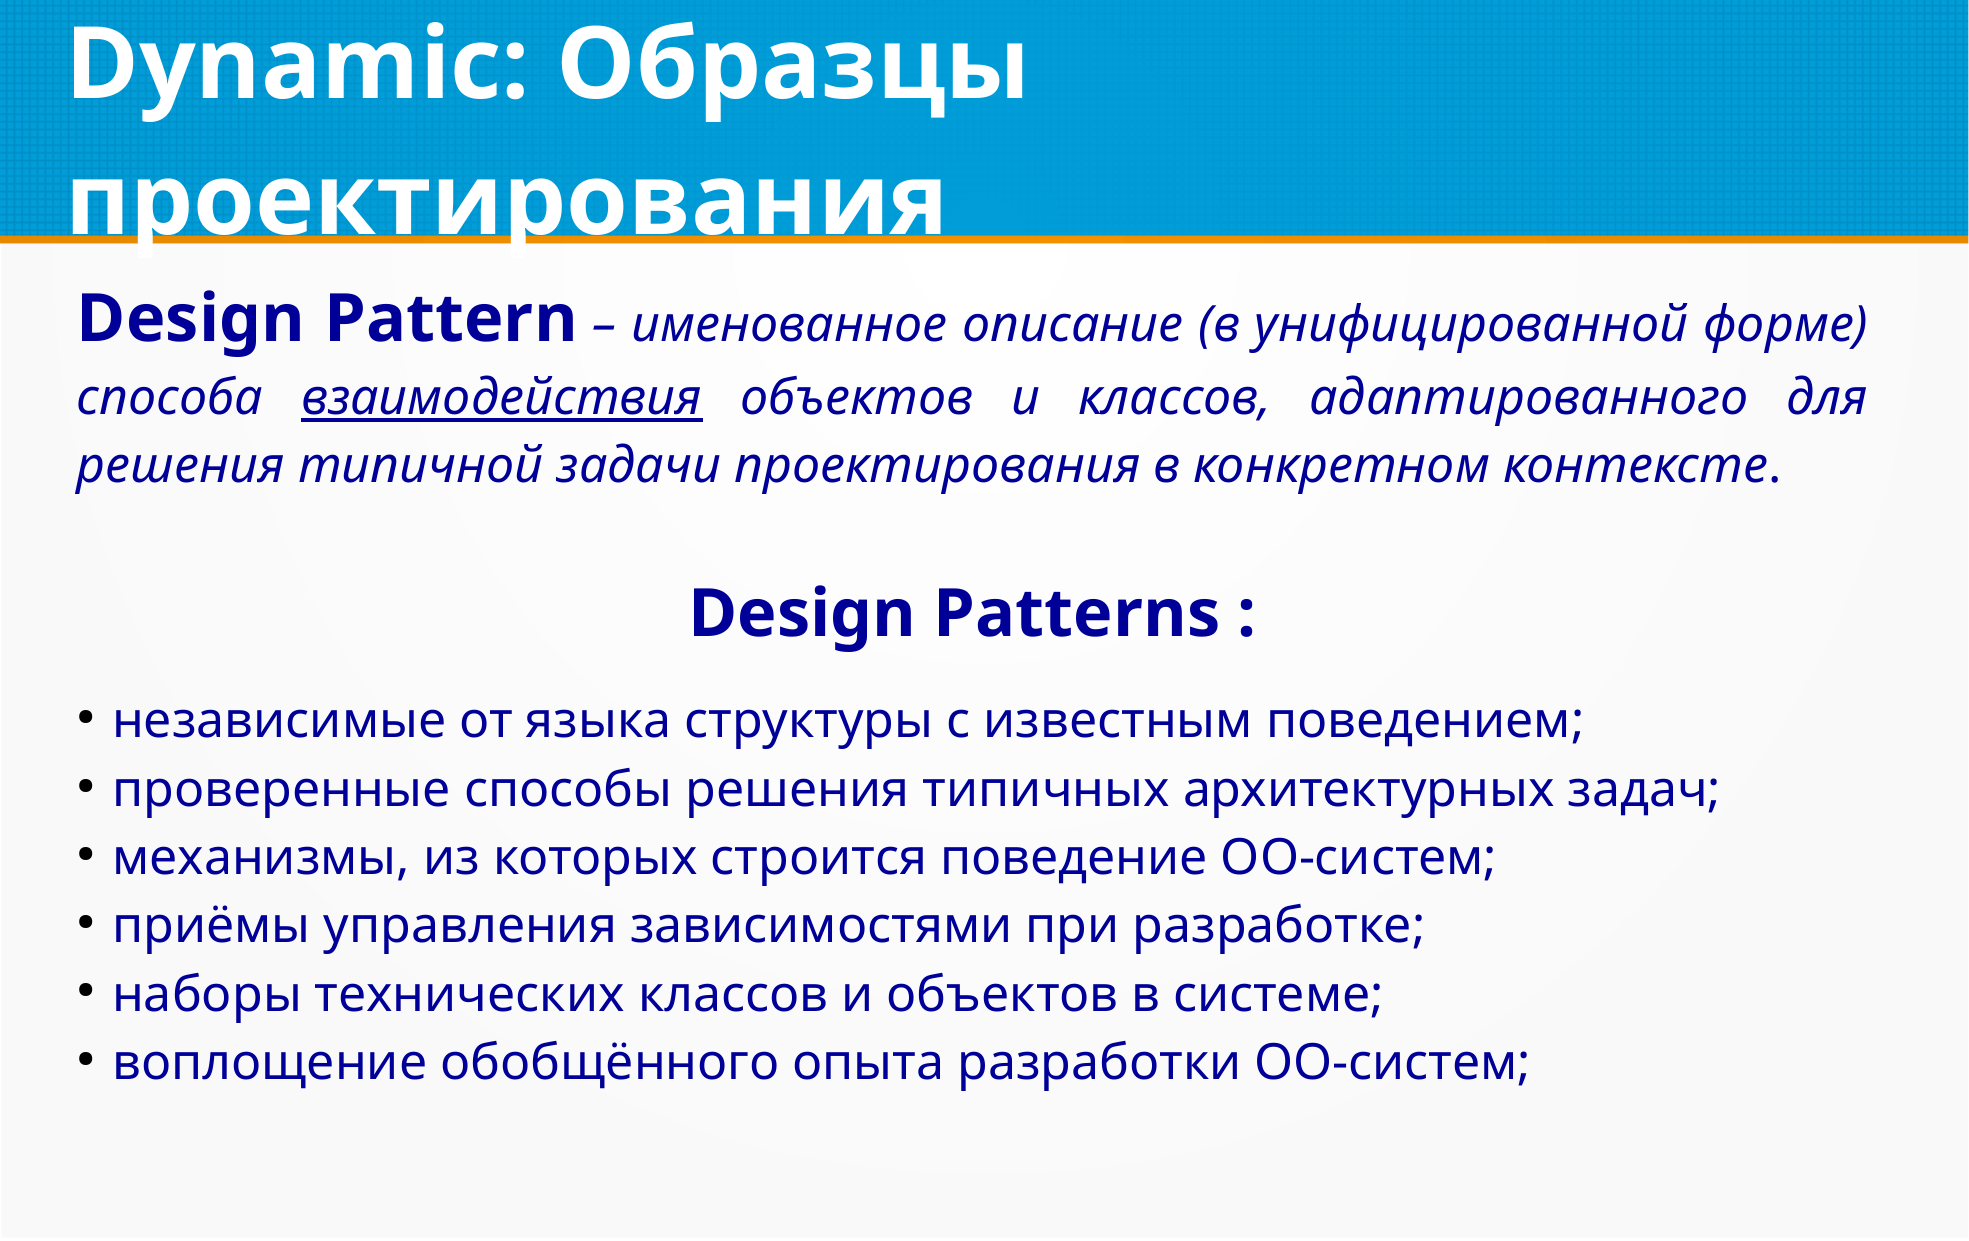

Dynamic: Образцы проектирования
Design Pattern – именованное описание (в унифицированной форме) способа взаимодействия объектов и классов, адаптированного для решения типичной задачи проектирования в конкретном контексте.
Design Patterns :
независимые от языка структуры с известным поведением;
проверенные способы решения типичных архитектурных задач;
механизмы, из которых строится поведение ОО-систем;
приёмы управления зависимостями при разработке;
наборы технических классов и объектов в системе;
воплощение обобщённого опыта разработки ОО-систем;